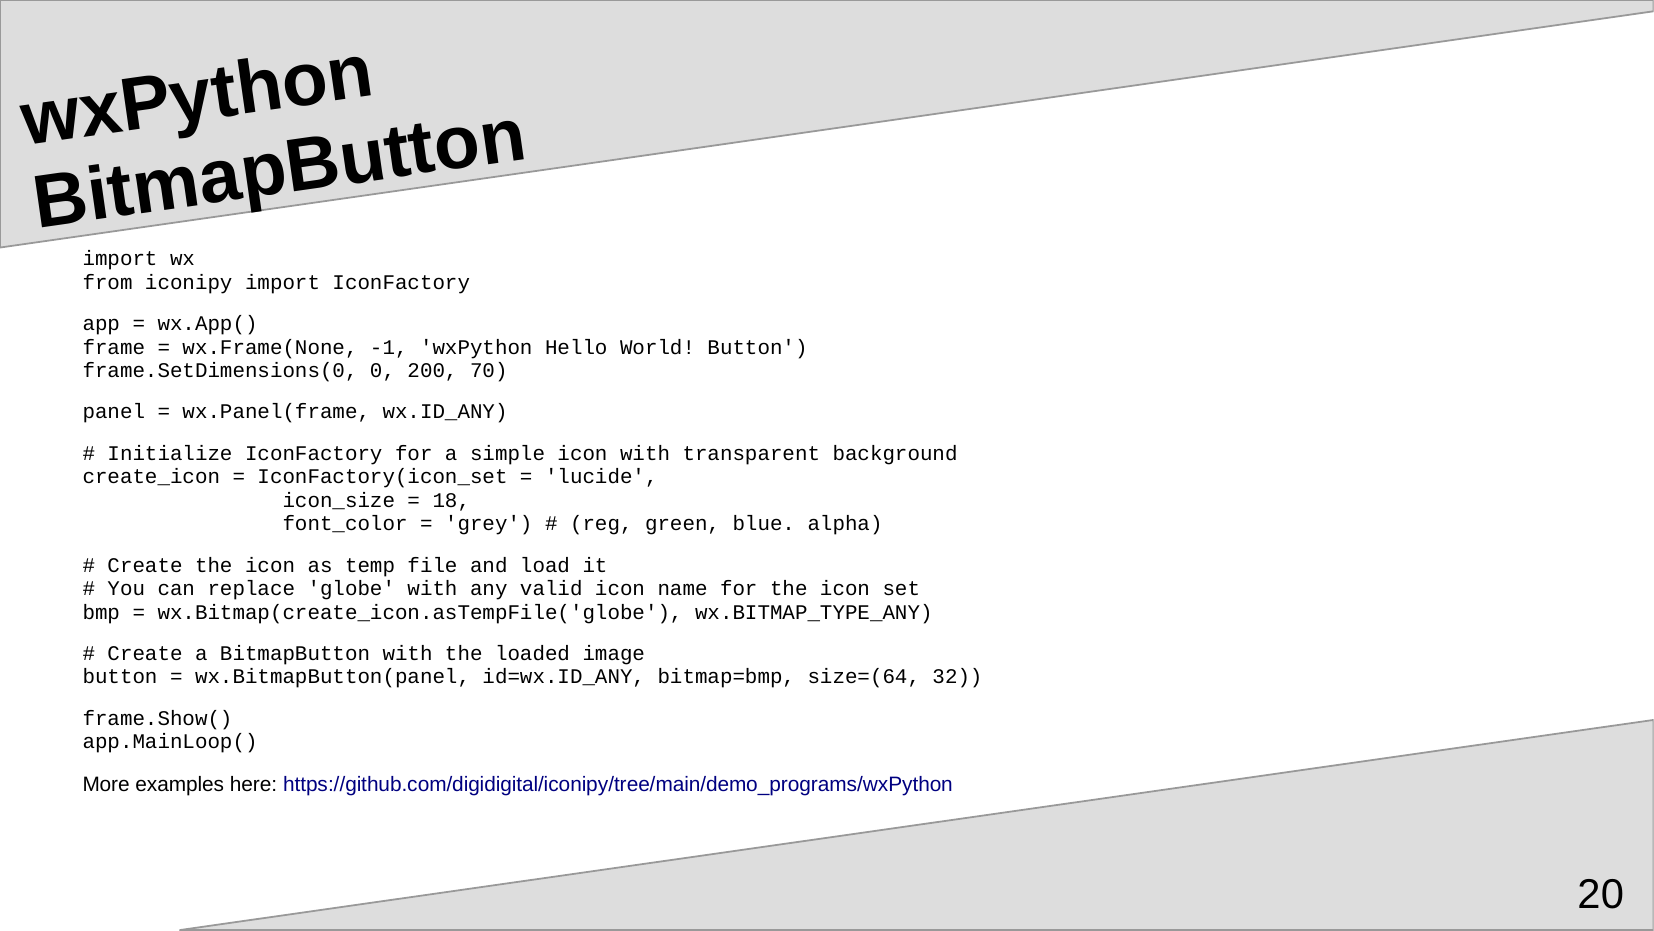

# wxPython BitmapButton
import wx
from iconipy import IconFactory
app = wx.App()
frame = wx.Frame(None, -1, 'wxPython Hello World! Button')
frame.SetDimensions(0, 0, 200, 70)
panel = wx.Panel(frame, wx.ID_ANY)
# Initialize IconFactory for a simple icon with transparent background create_icon = IconFactory(icon_set = 'lucide', icon_size = 18, font_color = 'grey') # (reg, green, blue. alpha)
# Create the icon as temp file and load it # You can replace 'globe' with any valid icon name for the icon set bmp = wx.Bitmap(create_icon.asTempFile('globe'), wx.BITMAP_TYPE_ANY)
# Create a BitmapButton with the loaded image button = wx.BitmapButton(panel, id=wx.ID_ANY, bitmap=bmp, size=(64, 32))
frame.Show()
app.MainLoop()
More examples here: https://github.com/digidigital/iconipy/tree/main/demo_programs/wxPython
20